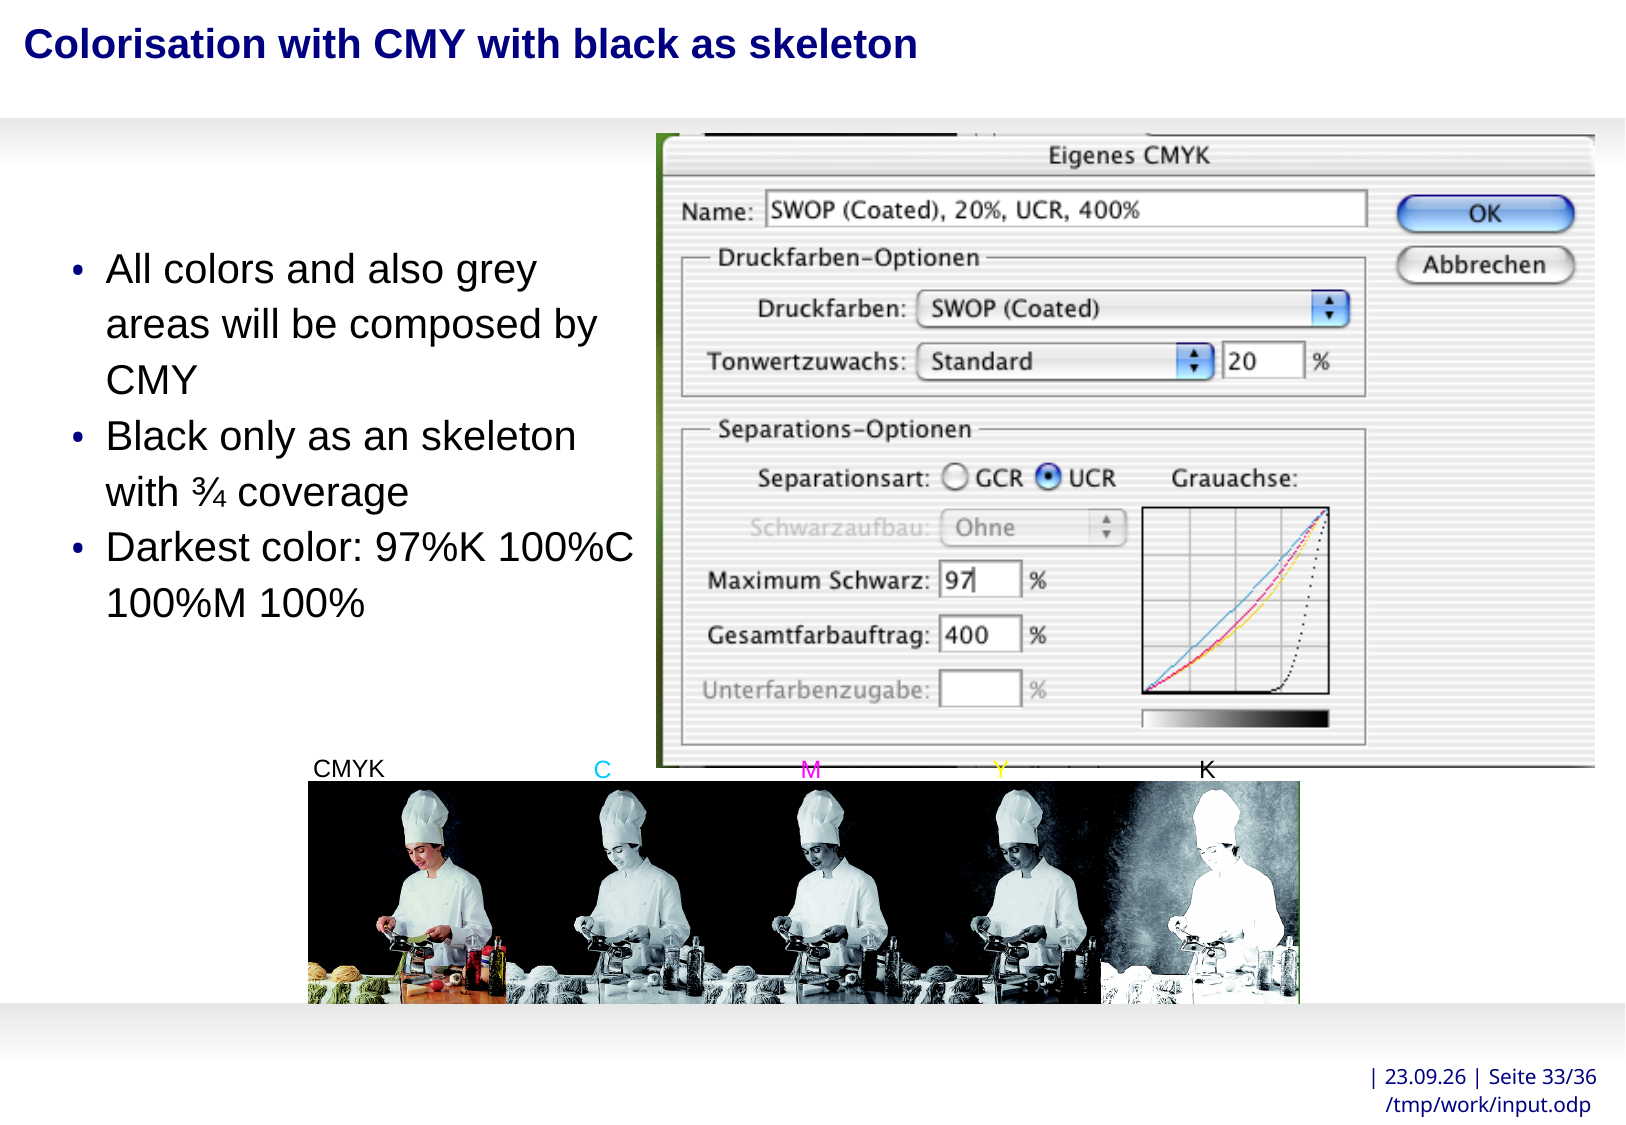

# Colorisation with CMY with black as skeleton
All colors and also grey areas will be composed by CMY
Black only as an skeleton with ¾ coverage
Darkest color: 97%K 100%C 100%M 100%
CMYK
C
M
Y
K